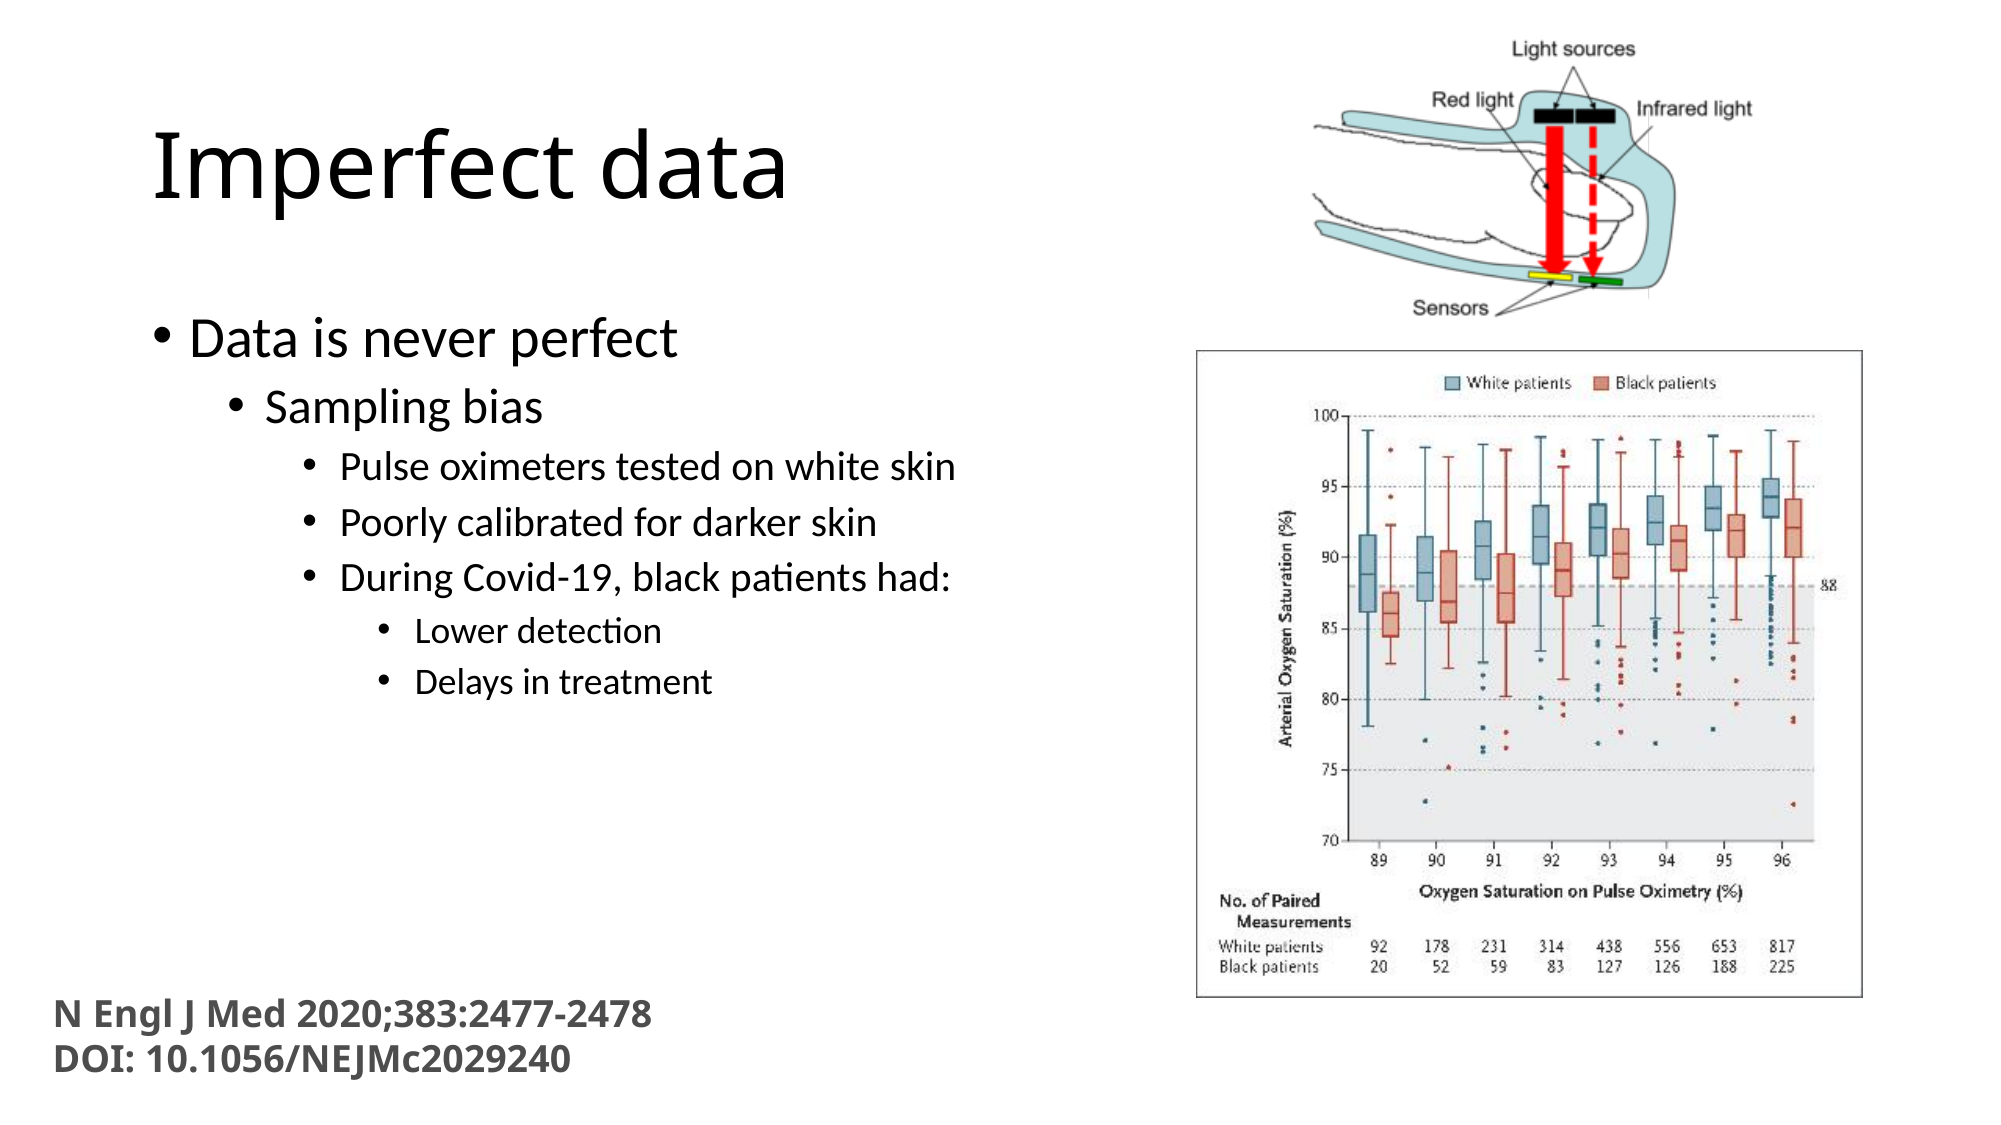

# Imperfect data
Data is never perfect
Sampling bias
Pulse oximeters tested on white skin
Poorly calibrated for darker skin
During Covid-19, black patients had:
Lower detection
Delays in treatment
N Engl J Med 2020;383:2477-2478
DOI: 10.1056/NEJMc2029240